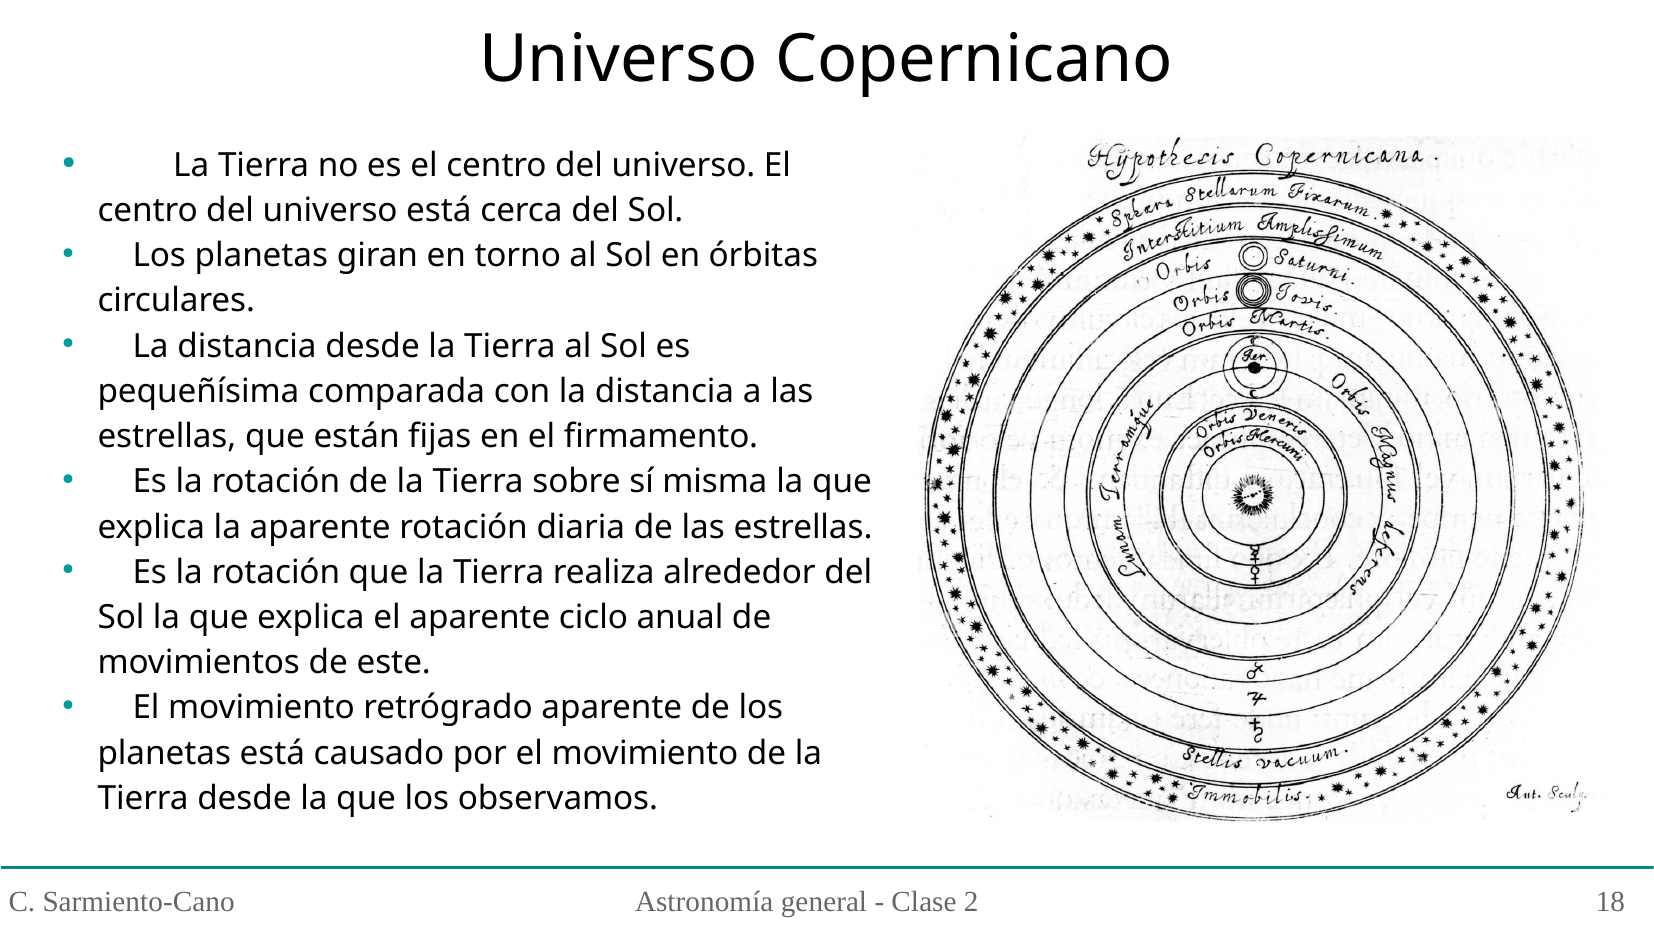

# Universo Copernicano
 La Tierra no es el centro del universo. El centro del universo está cerca del Sol.
 Los planetas giran en torno al Sol en órbitas circulares.
 La distancia desde la Tierra al Sol es pequeñísima comparada con la distancia a las estrellas, que están fijas en el firmamento.
 Es la rotación de la Tierra sobre sí misma la que explica la aparente rotación diaria de las estrellas.
 Es la rotación que la Tierra realiza alrededor del Sol la que explica el aparente ciclo anual de movimientos de este.
 El movimiento retrógrado aparente de los planetas está causado por el movimiento de la Tierra desde la que los observamos.
18